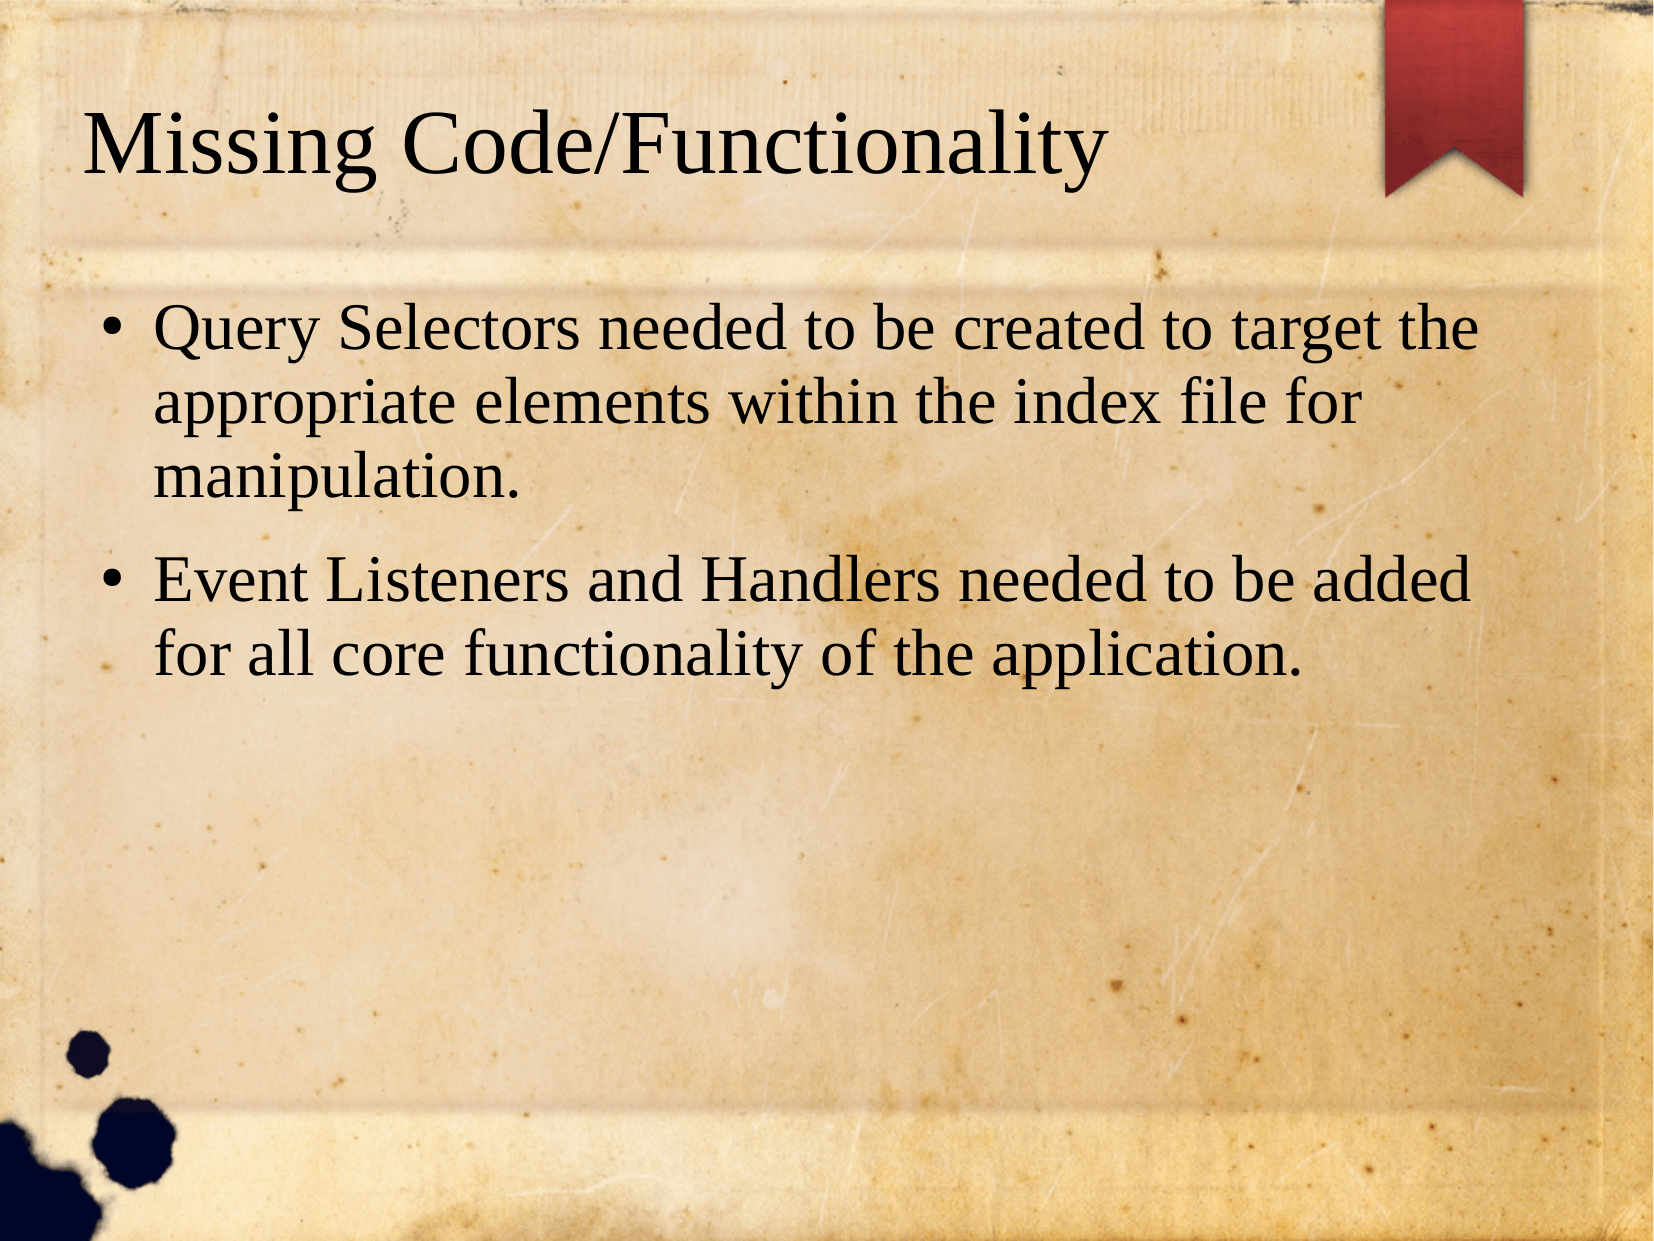

# Missing Code/Functionality
Query Selectors needed to be created to target the appropriate elements within the index file for manipulation.
Event Listeners and Handlers needed to be added for all core functionality of the application.